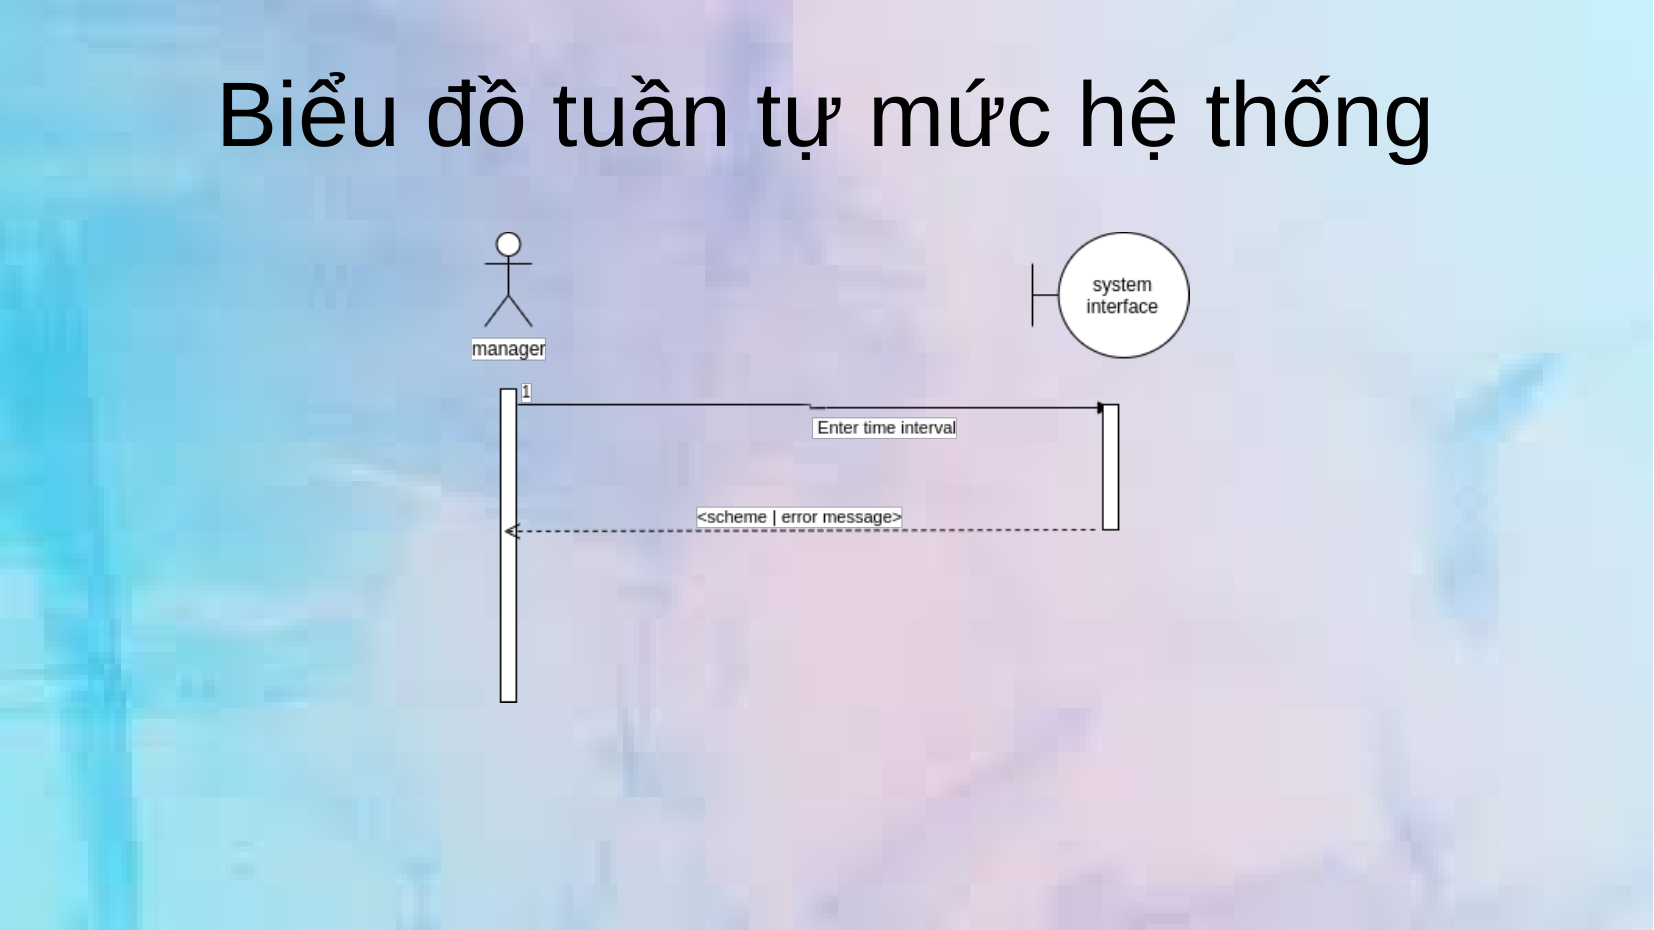

# Biểu đồ tuần tự mức hệ thống